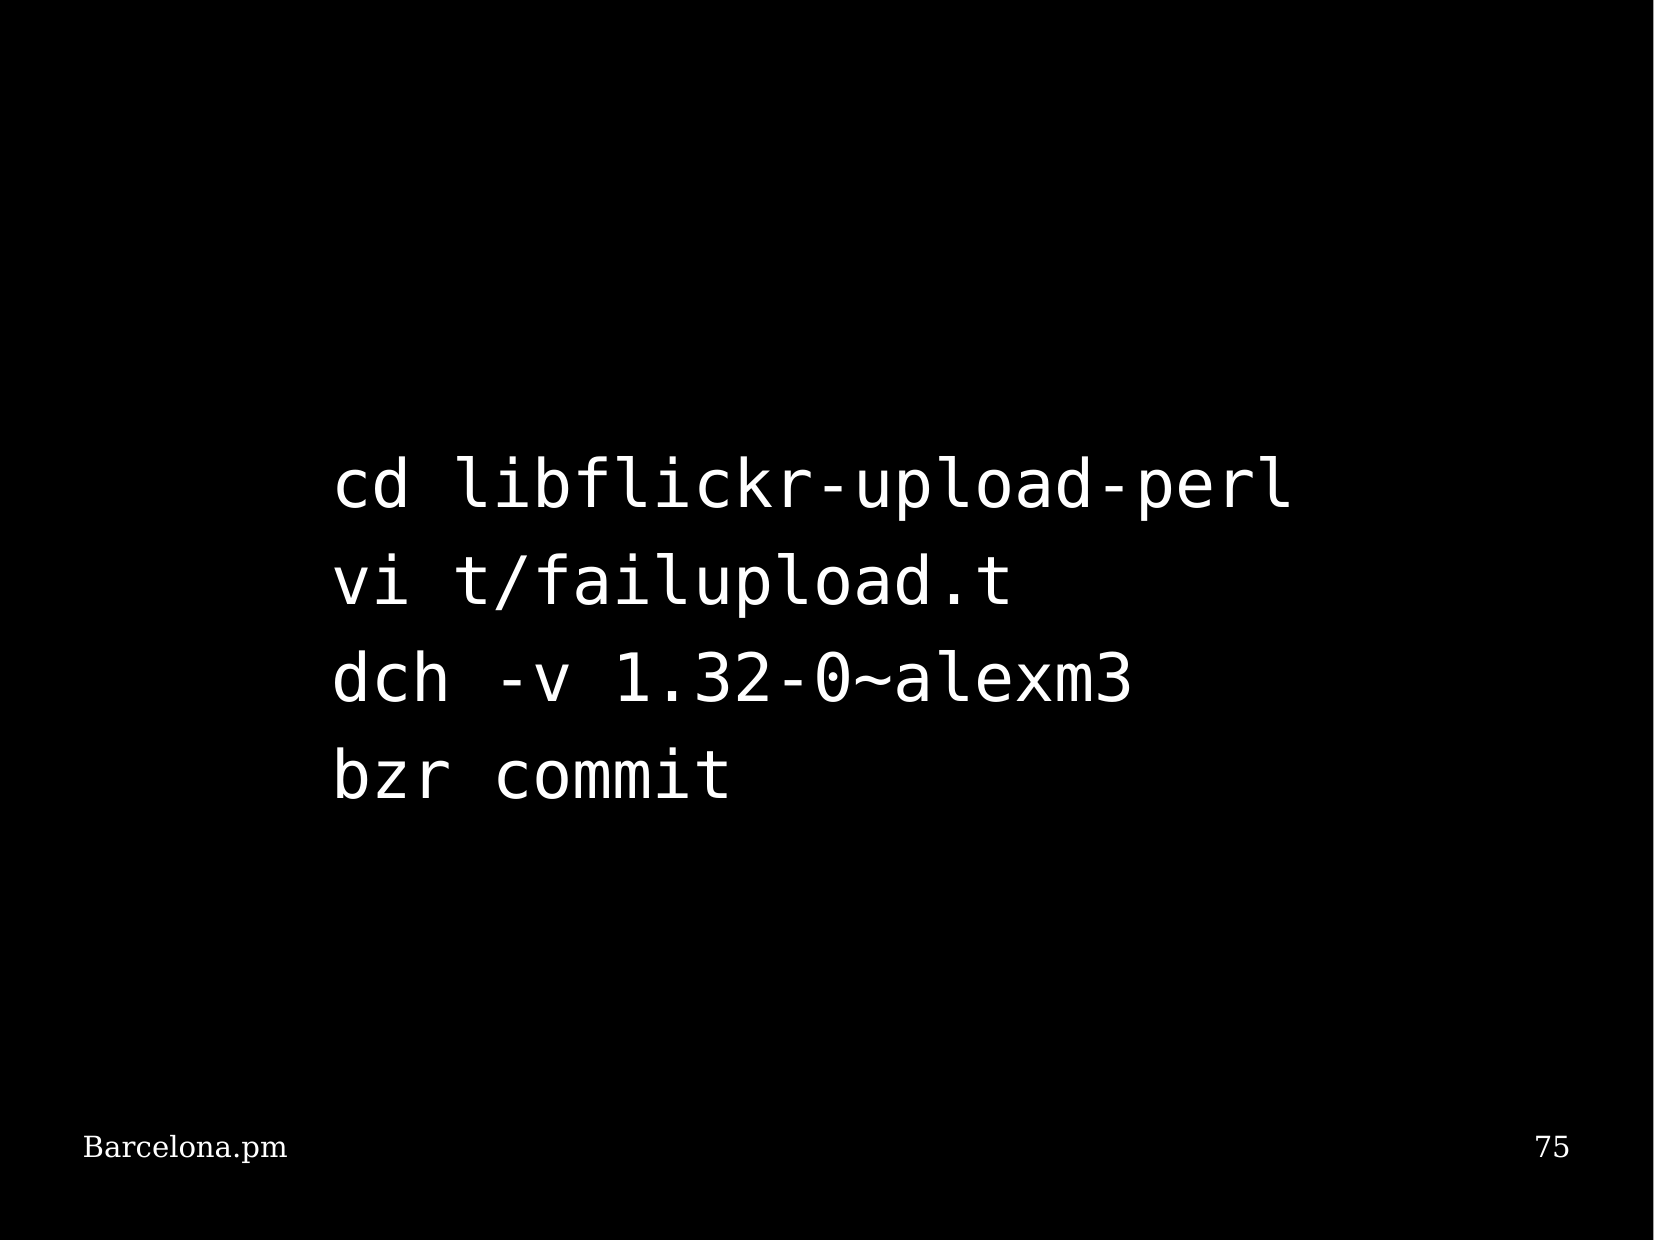

# cd libflickr-upload-perl vi t/failupload.t dch -v 1.32-0~alexm3 bzr commit
Barcelona.pm
75